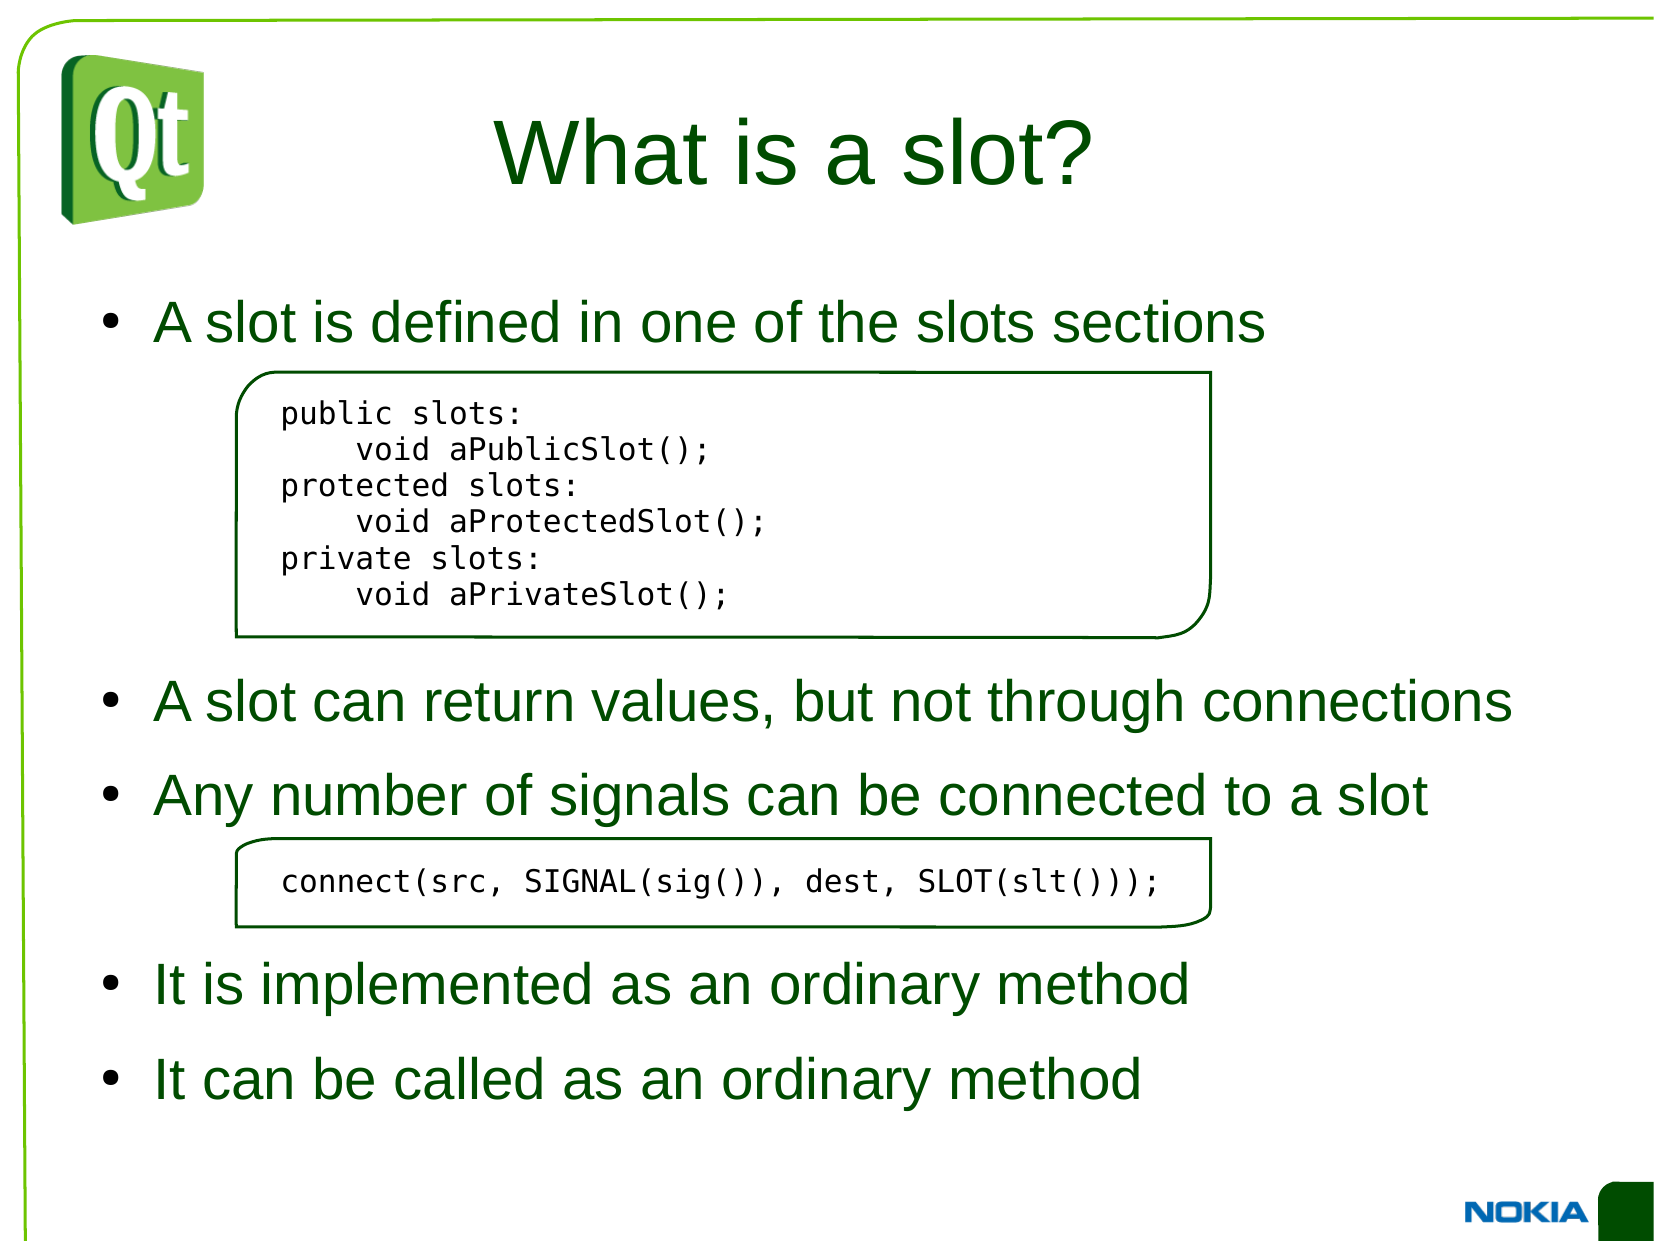

# What is a slot?
A slot is defined in one of the slots sections
A slot can return values, but not through connections
Any number of signals can be connected to a slot
It is implemented as an ordinary method
It can be called as an ordinary method
public slots:
 void aPublicSlot();
protected slots:
 void aProtectedSlot();
private slots:
 void aPrivateSlot();
connect(src, SIGNAL(sig()), dest, SLOT(slt()));